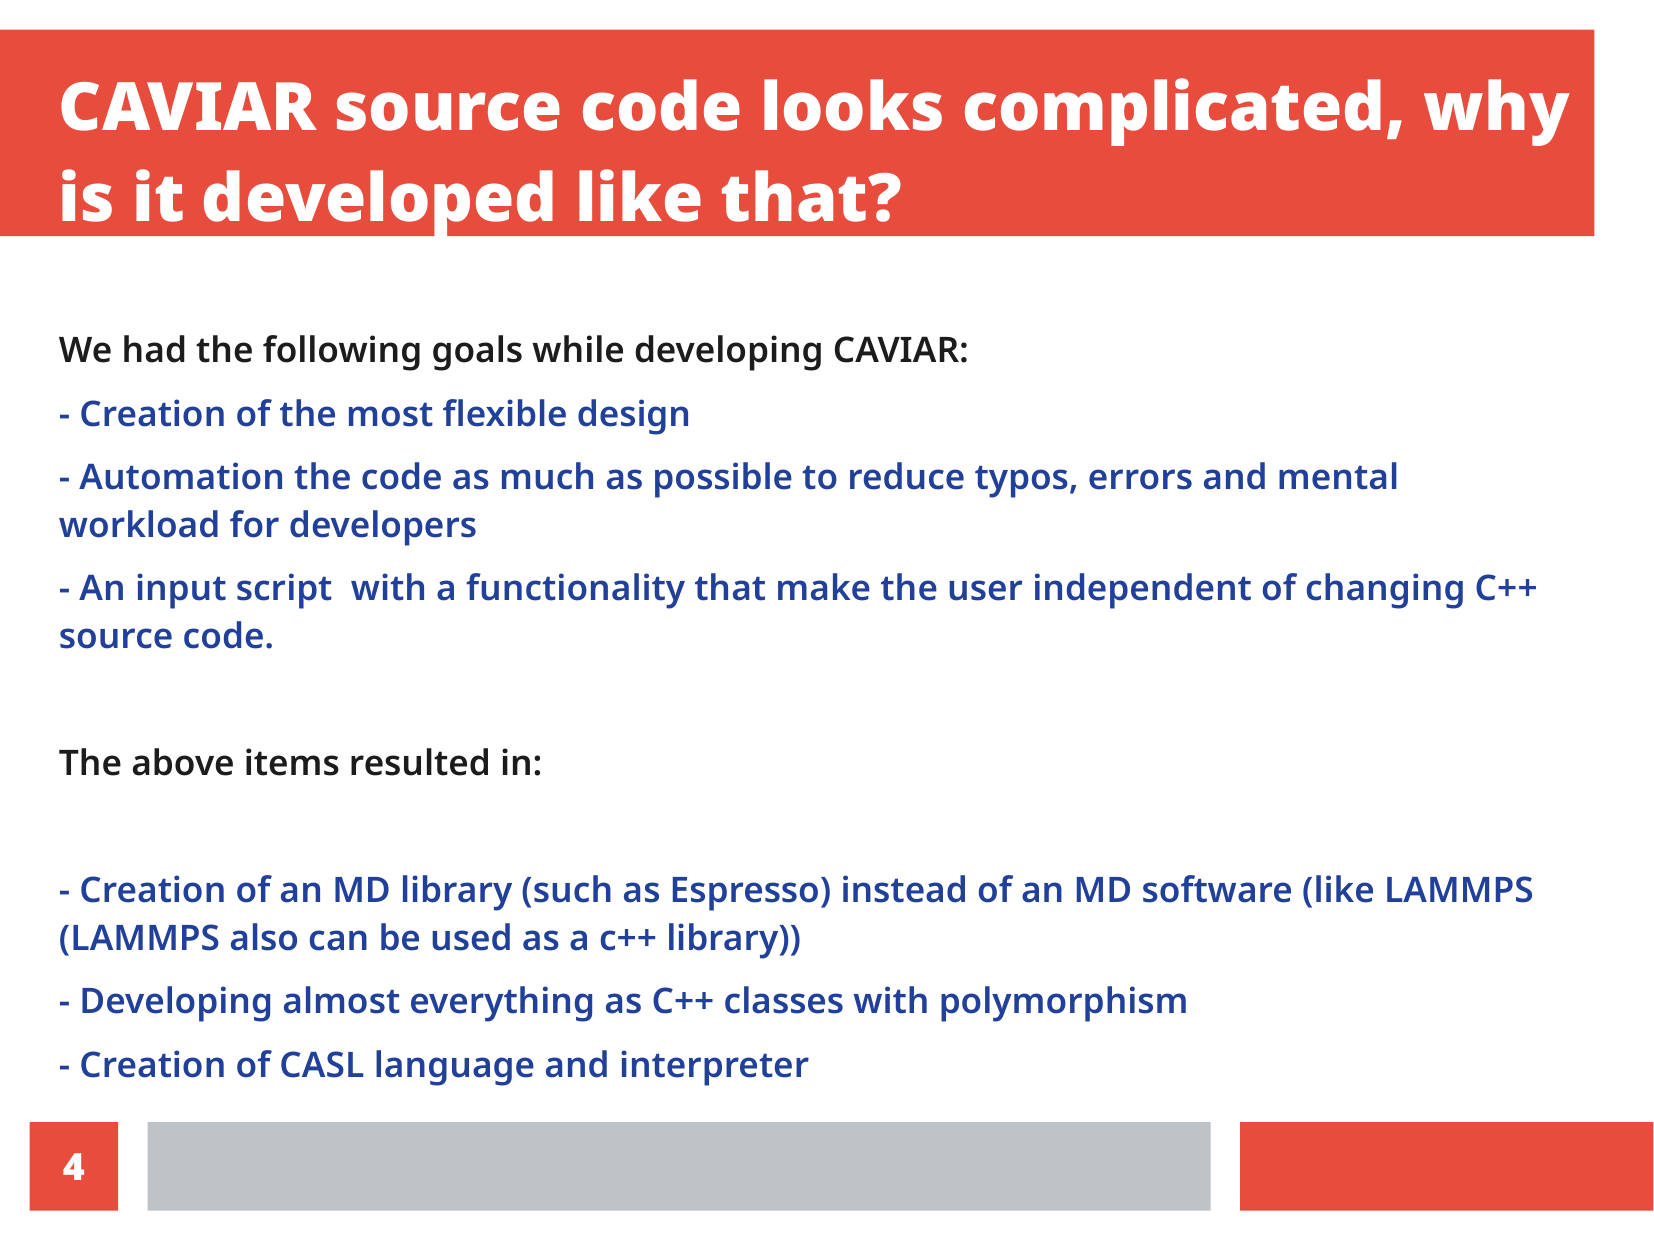

# CAVIAR source code looks complicated, why is it developed like that?
We had the following goals while developing CAVIAR:
- Creation of the most flexible design
- Automation the code as much as possible to reduce typos, errors and mental workload for developers
- An input script with a functionality that make the user independent of changing C++ source code.
The above items resulted in:
- Creation of an MD library (such as Espresso) instead of an MD software (like LAMMPS (LAMMPS also can be used as a c++ library))
- Developing almost everything as C++ classes with polymorphism
- Creation of CASL language and interpreter
4